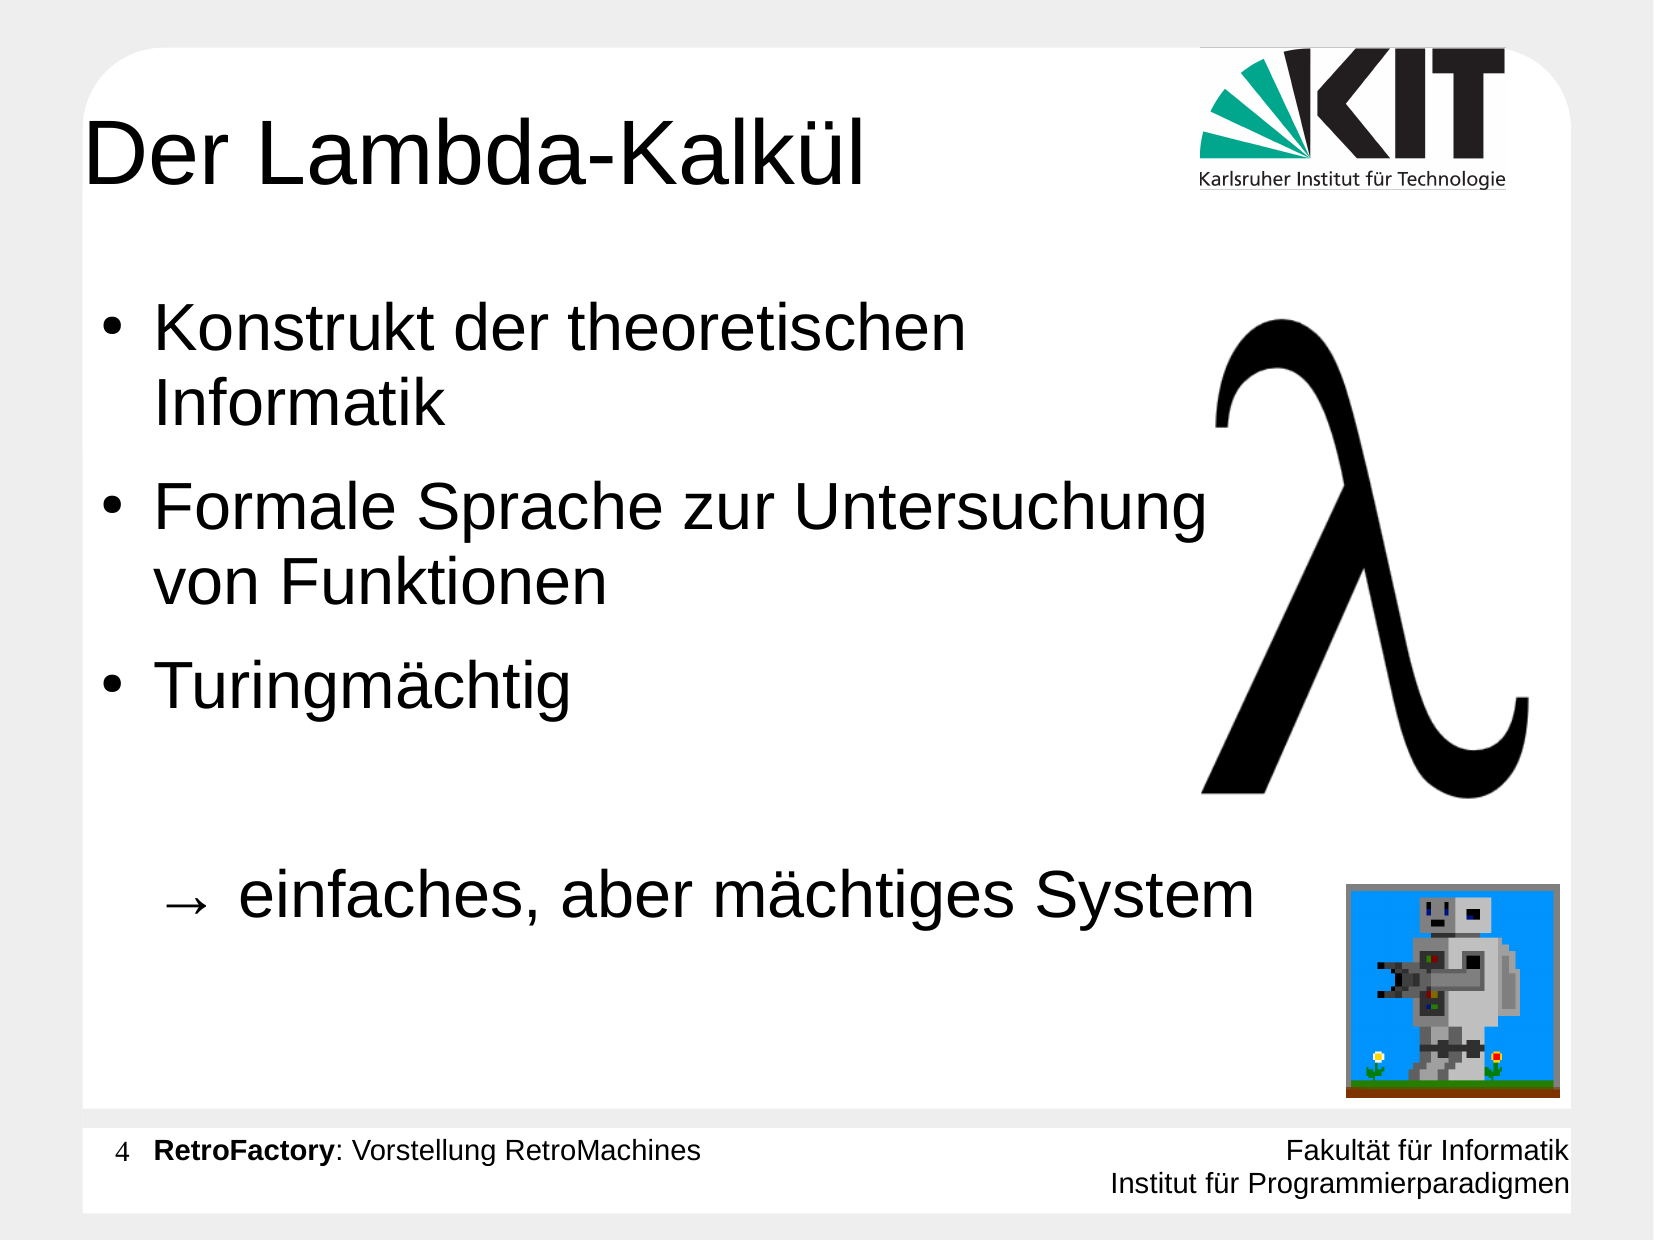

# Der Lambda-Kalkül
Konstrukt der theoretischen
Informatik
Formale Sprache zur Untersuchung von Funktionen
Turingmächtig
→ einfaches, aber mächtiges System
4